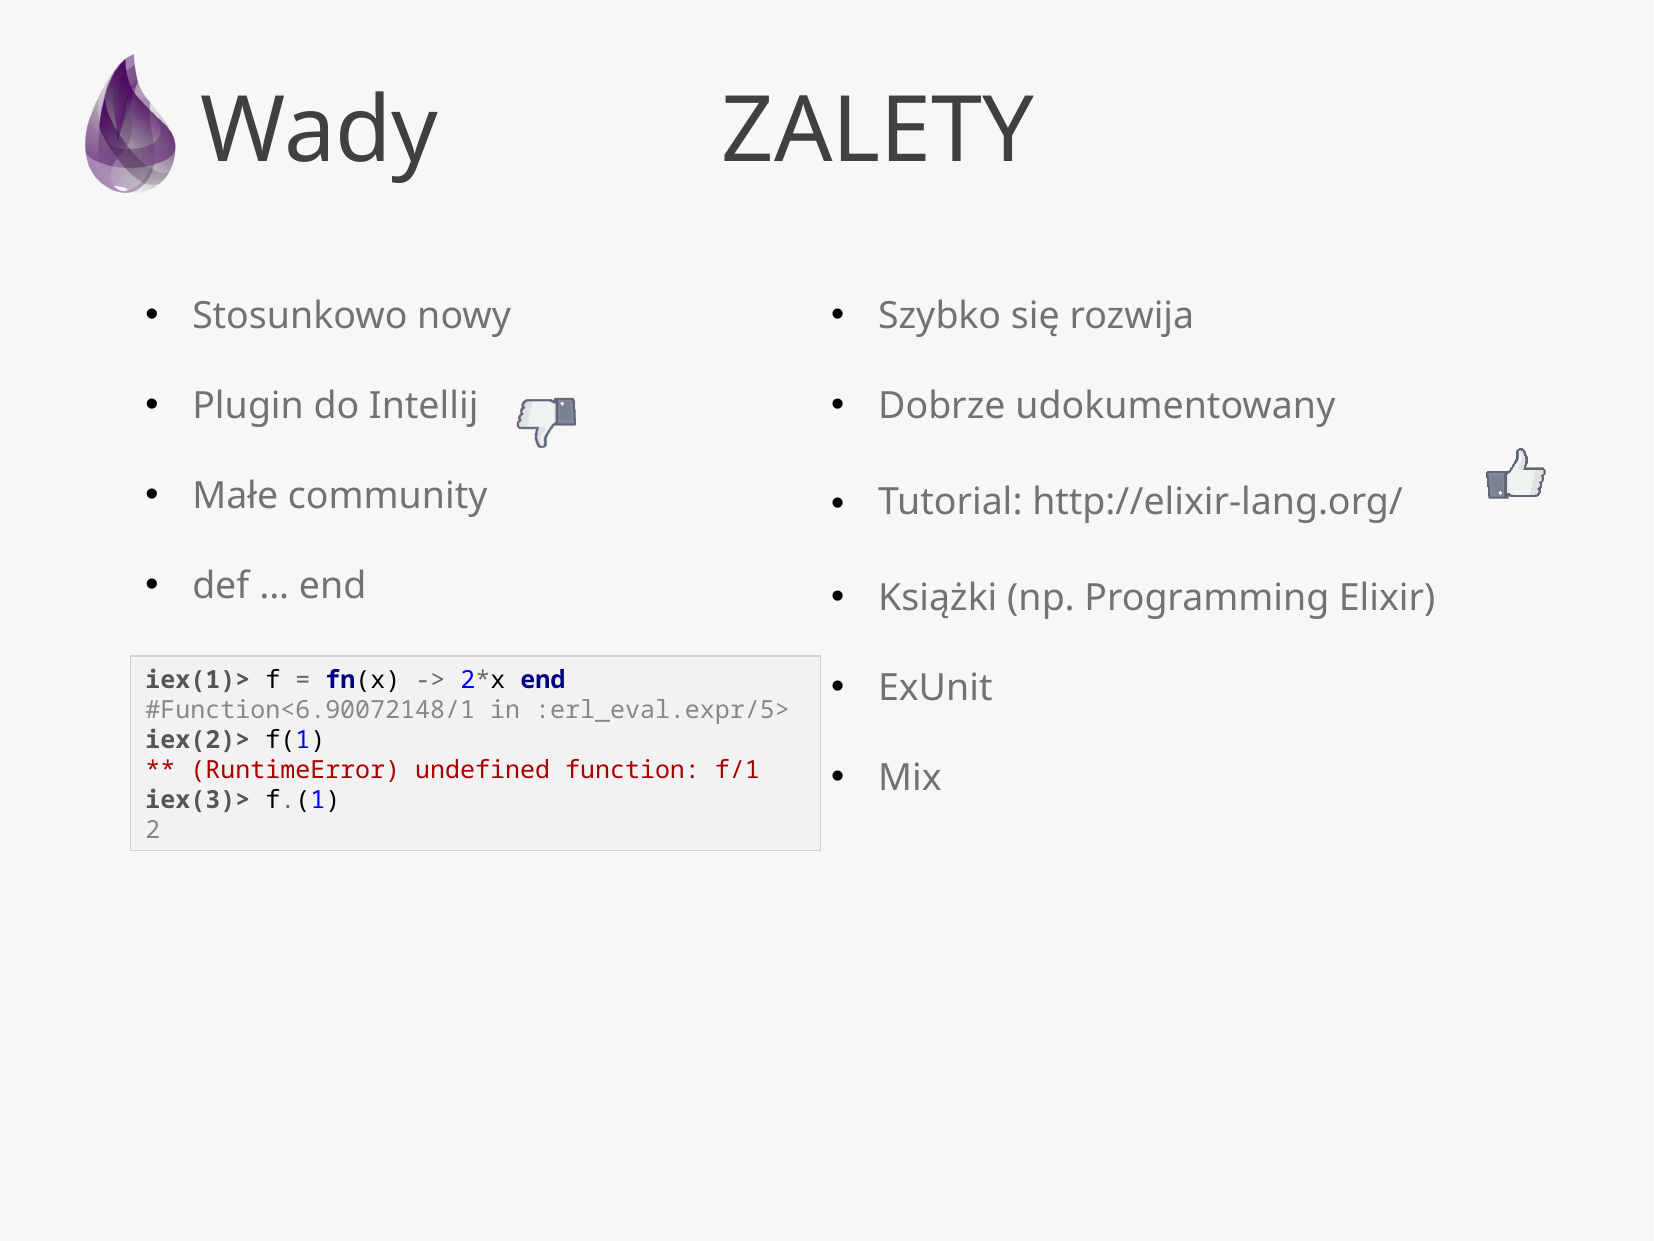

# Wady			 ZALETY
Stosunkowo nowy
Plugin do Intellij
Małe community
def ... end
Szybko się rozwija
Dobrze udokumentowany
Tutorial: http://elixir-lang.org/
Książki (np. Programming Elixir)
ExUnit
Mix
iex(1)> f = fn(x) -> 2*x end
#Function<6.90072148/1 in :erl_eval.expr/5>
iex(2)> f(1)
** (RuntimeError) undefined function: f/1
iex(3)> f.(1)
2